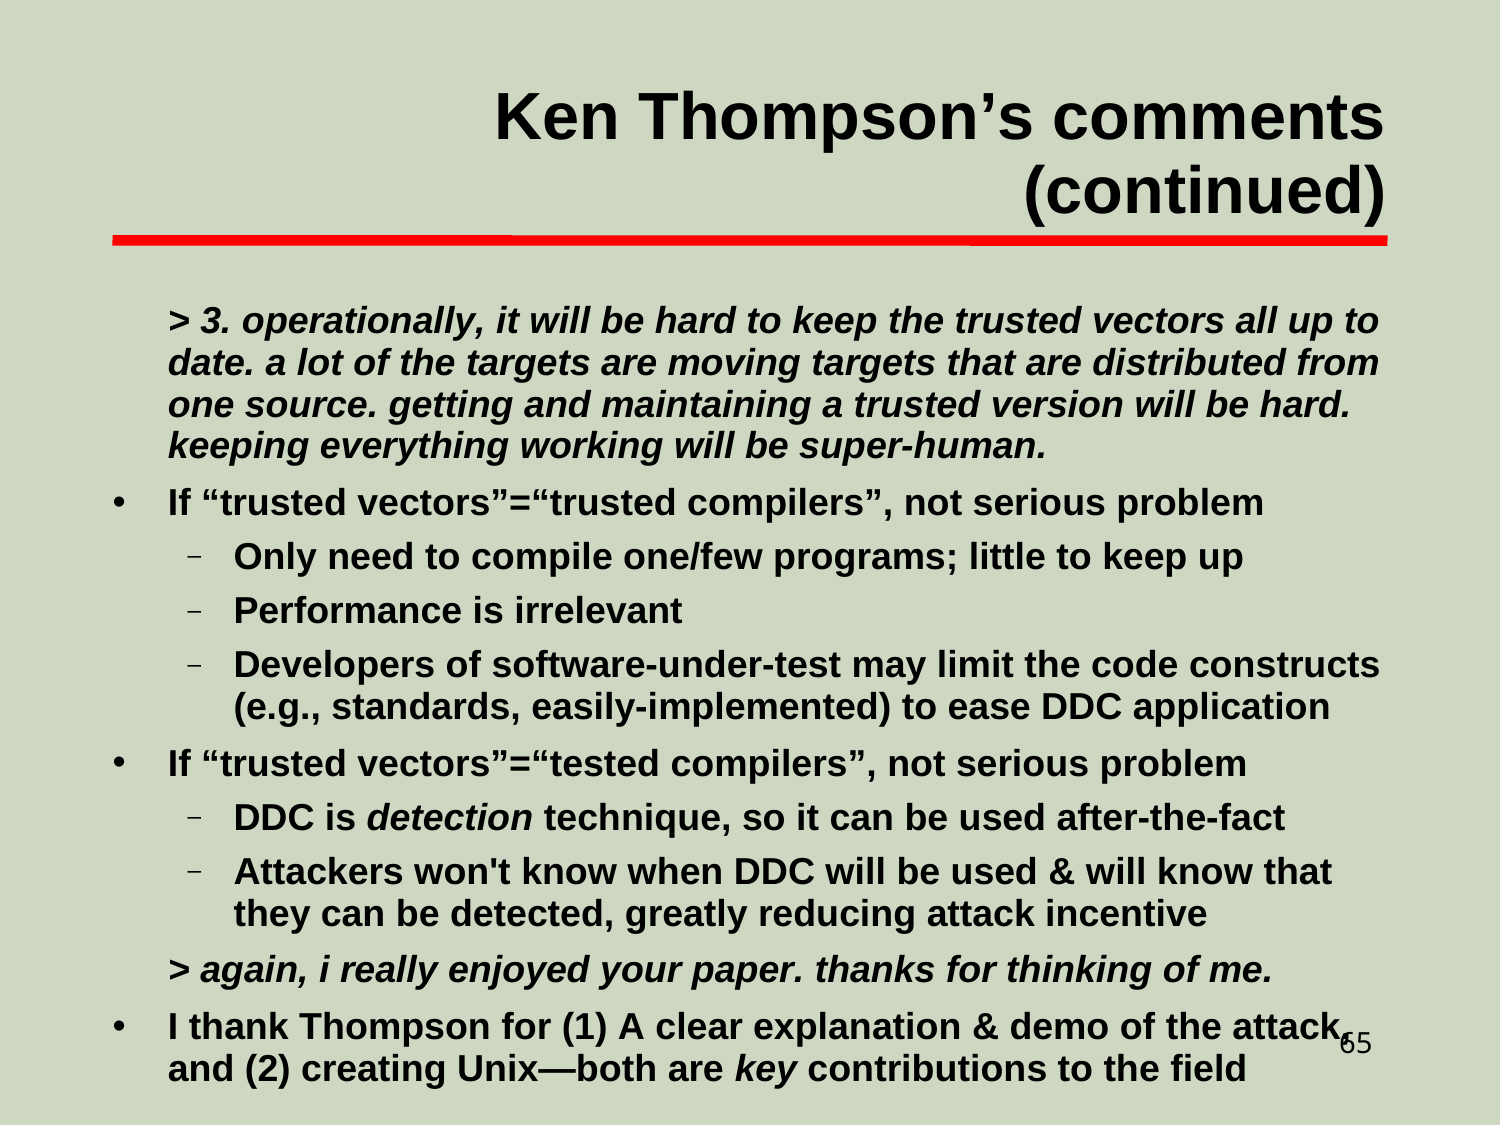

# Ken Thompson’s comments (continued)
> 3. operationally, it will be hard to keep the trusted vectors all up to date. a lot of the targets are moving targets that are distributed from one source. getting and maintaining a trusted version will be hard. keeping everything working will be super-human.
If “trusted vectors”=“trusted compilers”, not serious problem
Only need to compile one/few programs; little to keep up
Performance is irrelevant
Developers of software-under-test may limit the code constructs (e.g., standards, easily-implemented) to ease DDC application
If “trusted vectors”=“tested compilers”, not serious problem
DDC is detection technique, so it can be used after-the-fact
Attackers won't know when DDC will be used & will know that they can be detected, greatly reducing attack incentive
> again, i really enjoyed your paper. thanks for thinking of me.
I thank Thompson for (1) A clear explanation & demo of the attack, and (2) creating Unix—both are key contributions to the field